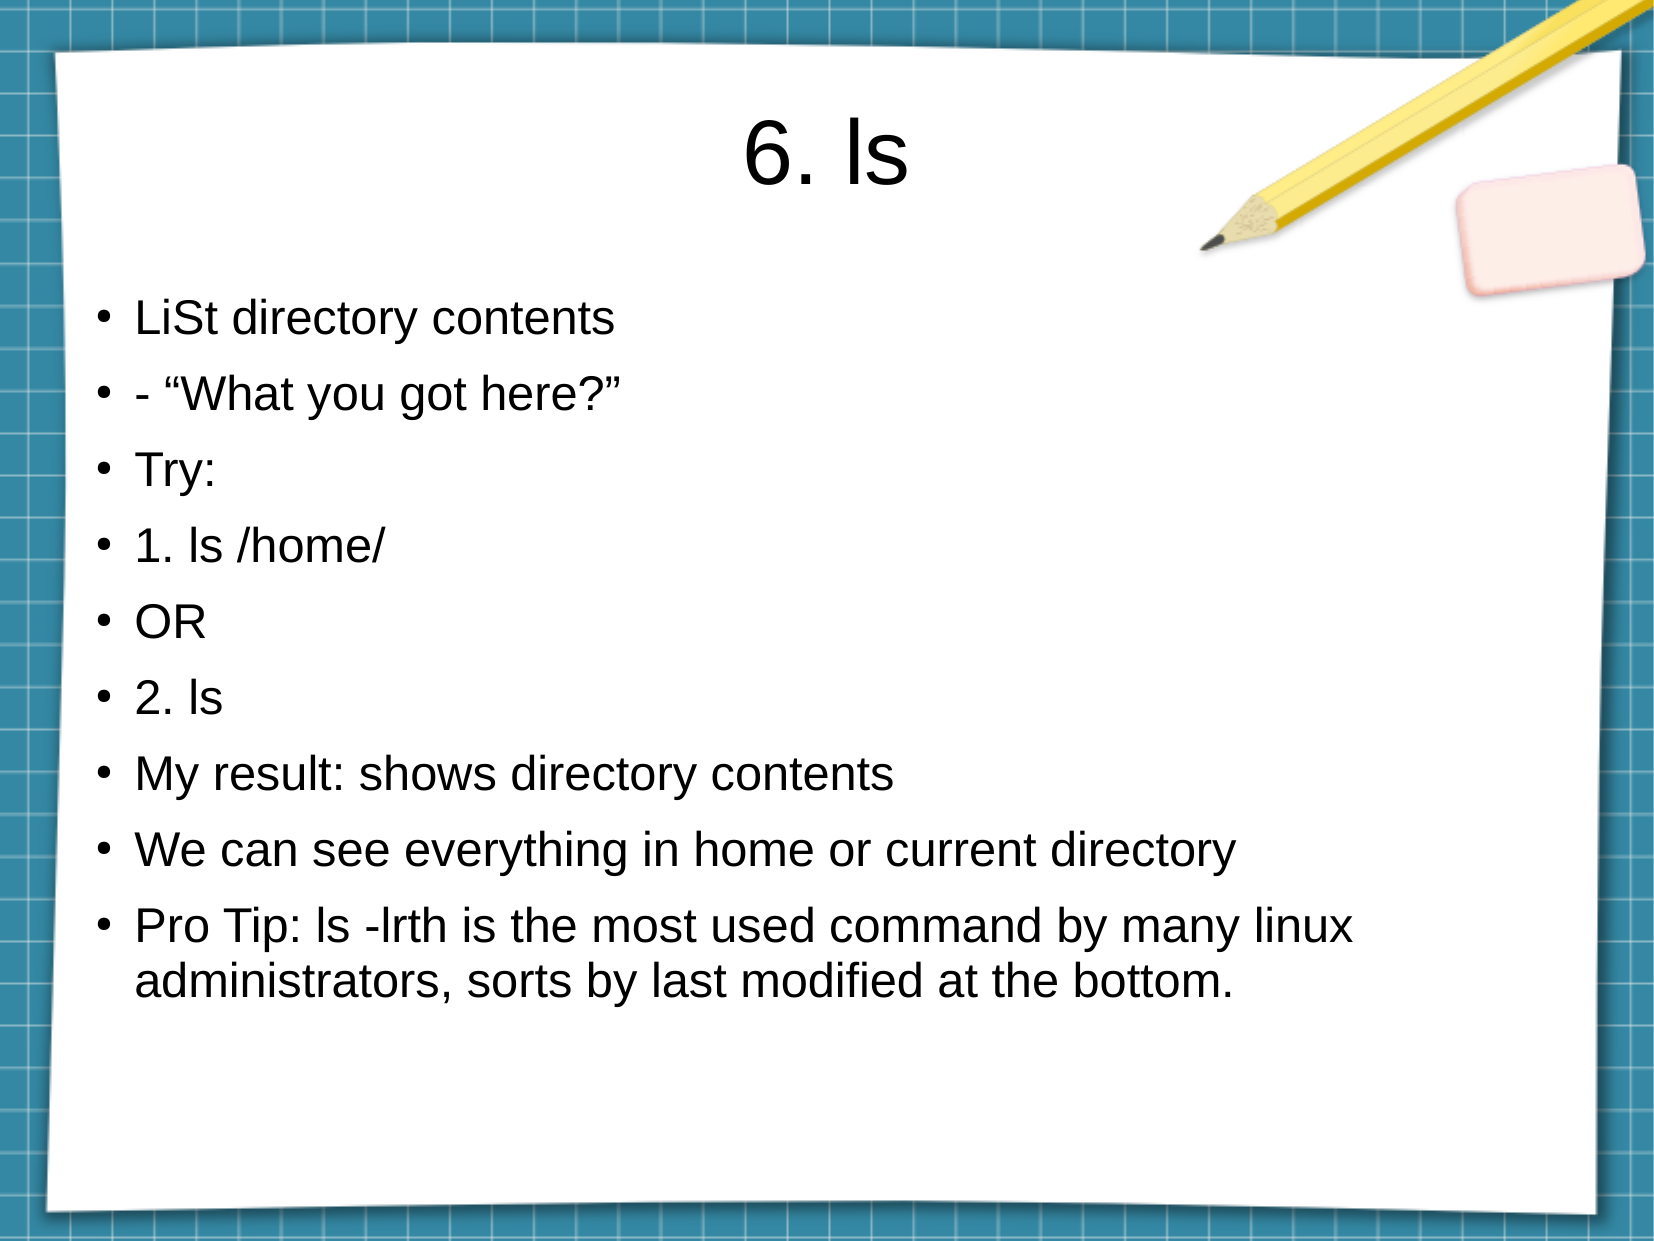

# 6. ls
LiSt directory contents
- “What you got here?”
Try:
1. ls /home/
OR
2. ls
My result: shows directory contents
We can see everything in home or current directory
Pro Tip: ls -lrth is the most used command by many linux administrators, sorts by last modified at the bottom.